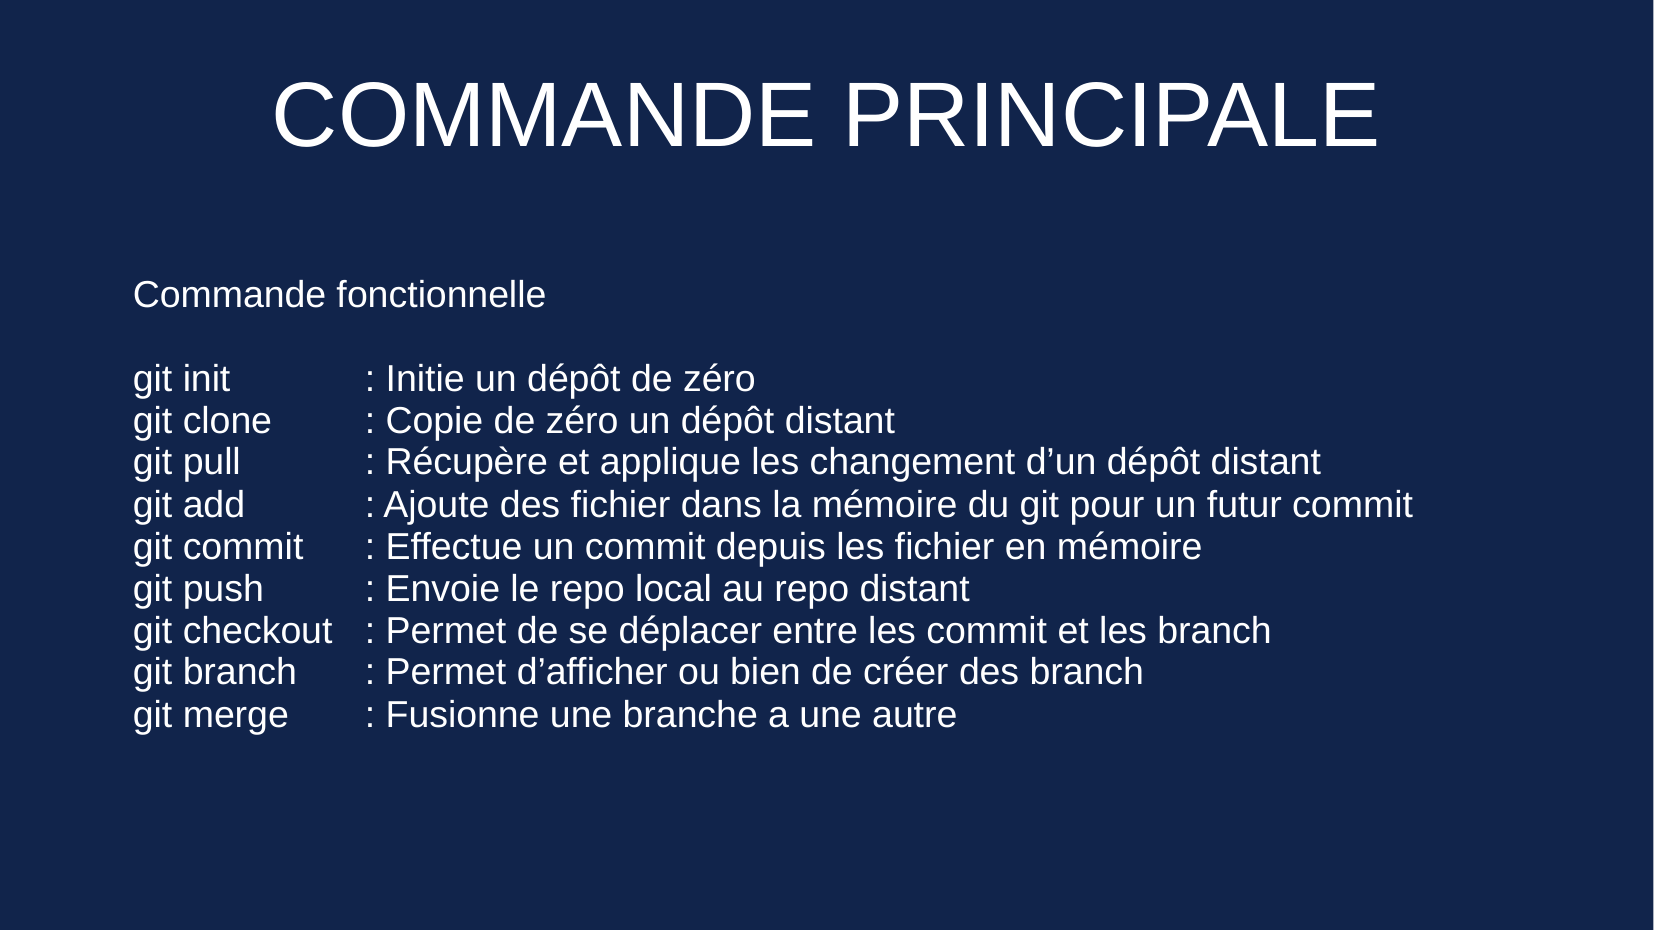

# COMMANDE PRINCIPALE
Commande fonctionnelle
git init		 : Initie un dépôt de zéro
git clone		 : Copie de zéro un dépôt distant
git pull		 : Récupère et applique les changement d’un dépôt distant
git add		 : Ajoute des fichier dans la mémoire du git pour un futur commit
git commit	 : Effectue un commit depuis les fichier en mémoire
git push		 : Envoie le repo local au repo distant
git checkout	 : Permet de se déplacer entre les commit et les branch
git branch	 : Permet d’afficher ou bien de créer des branch
git merge	 : Fusionne une branche a une autre